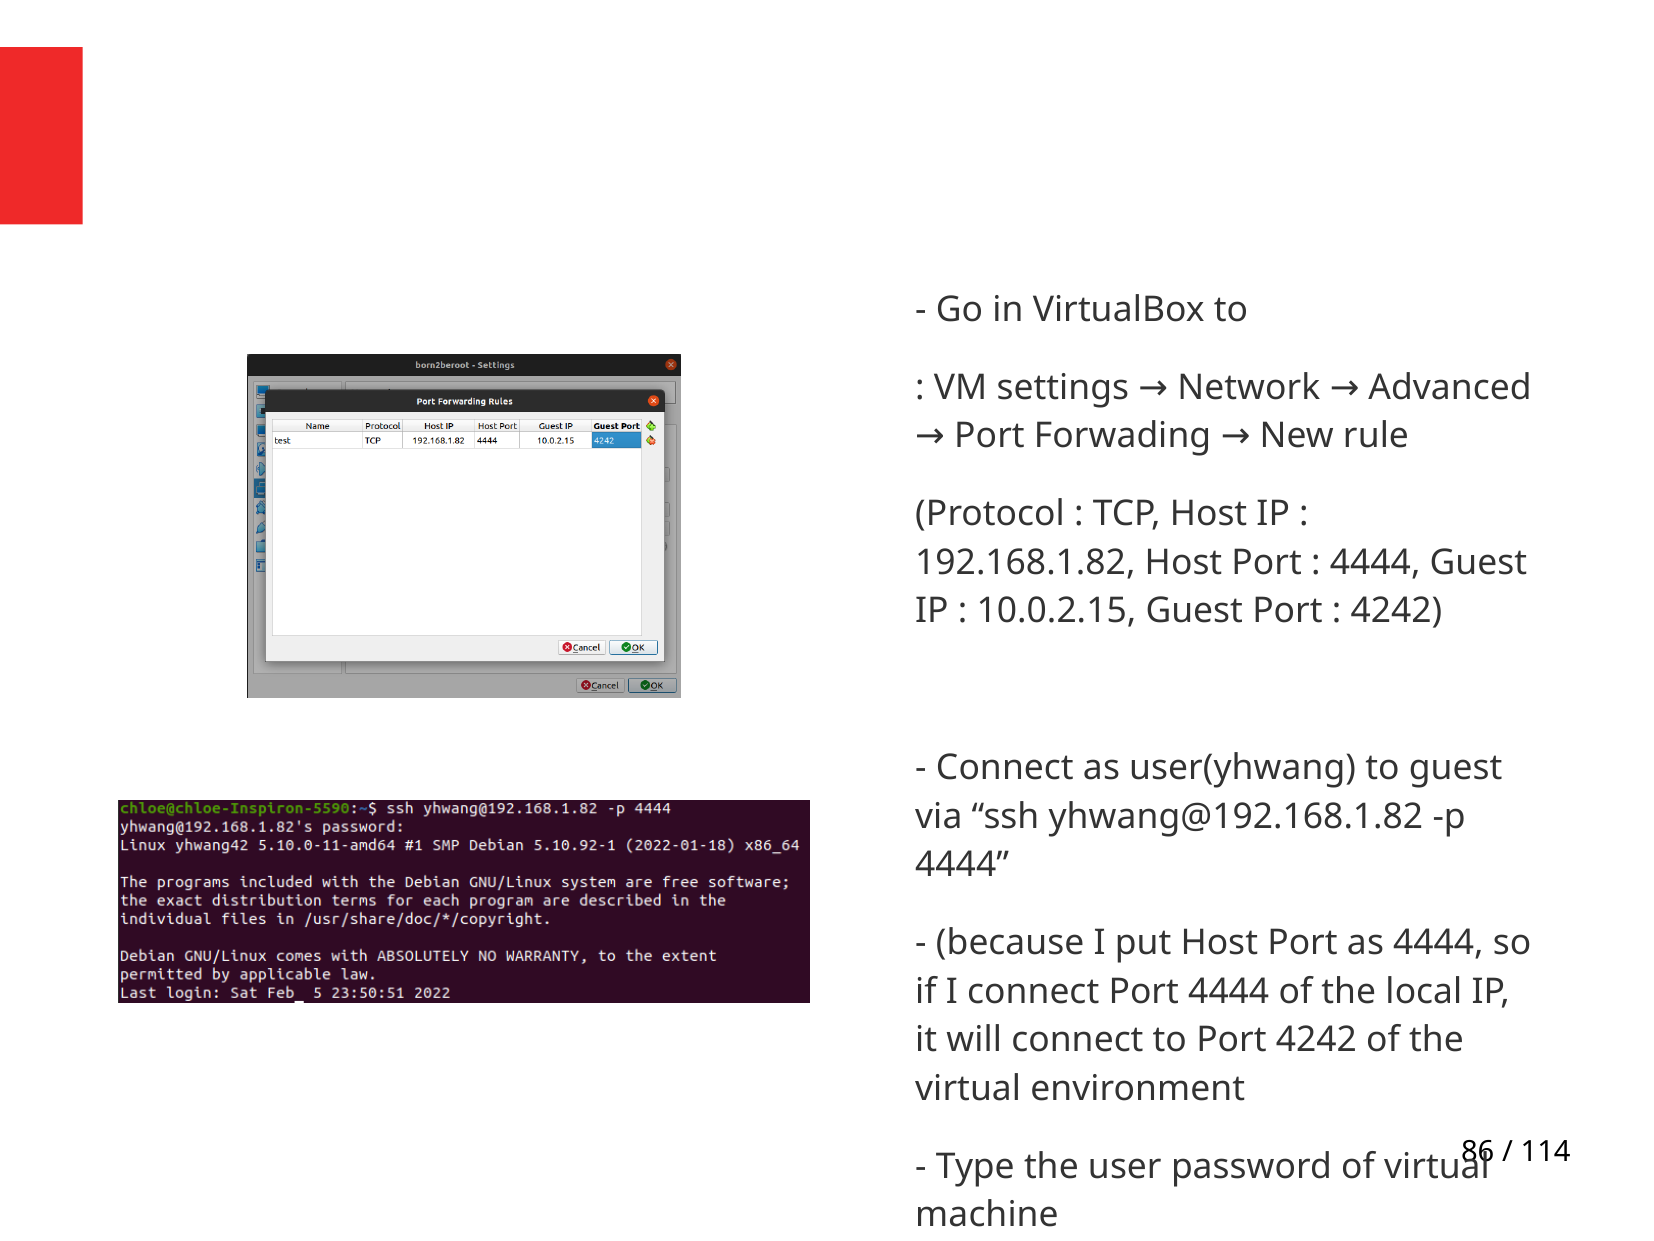

# - Go in VirtualBox to
: VM settings → Network → Advanced → Port Forwading → New rule
(Protocol : TCP, Host IP : 192.168.1.82, Host Port : 4444, Guest IP : 10.0.2.15, Guest Port : 4242)
- Connect as user(yhwang) to guest via “ssh yhwang@192.168.1.82 -p 4444”
- (because I put Host Port as 4444, so if I connect Port 4444 of the local IP, it will connect to Port 4242 of the virtual environment
- Type the user password of virtual machine
86